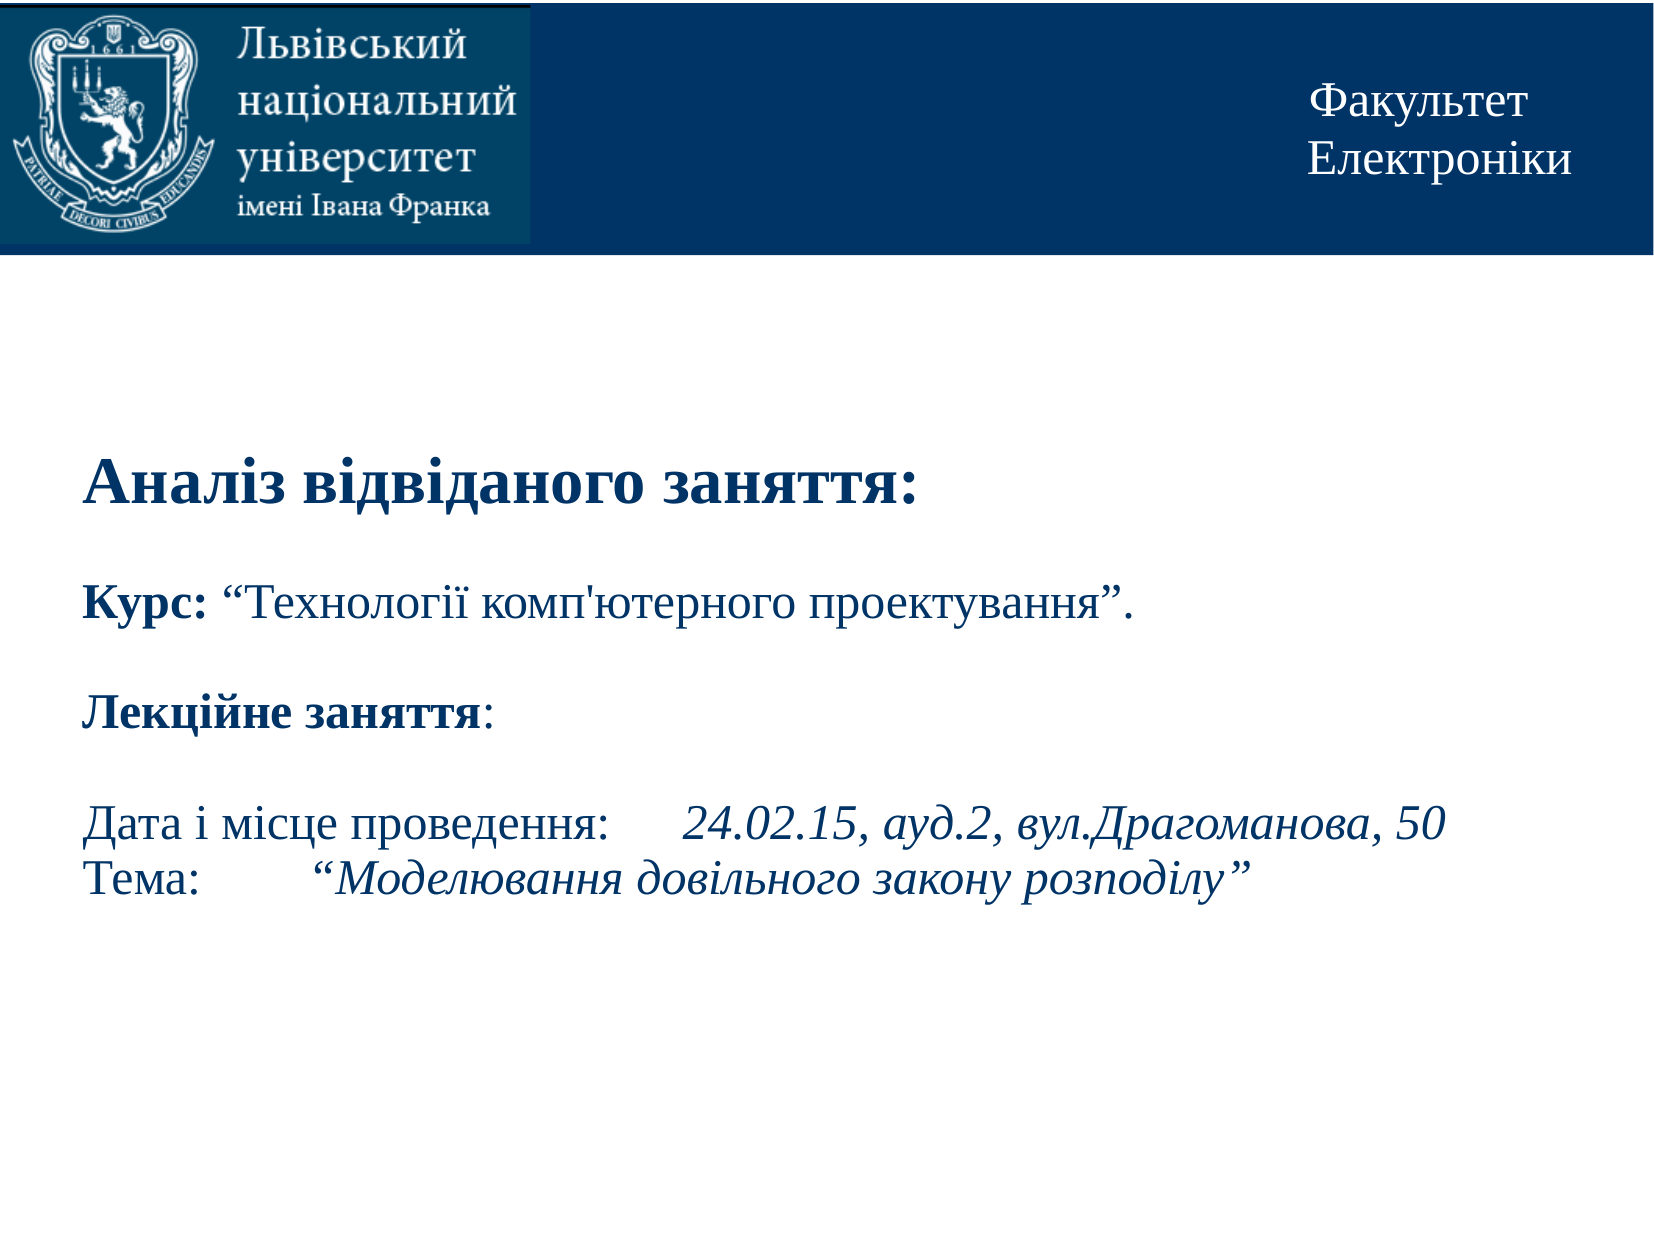

# Факультет Електроніки
Аналіз відвіданого заняття:
Курс: “Технології комп'ютерного проектування”.
Лекційне заняття:
Дата і місце проведення: 	24.02.15, ауд.2, вул.Драгоманова, 50
Тема: 		“Моделювання довільного закону розподілу”